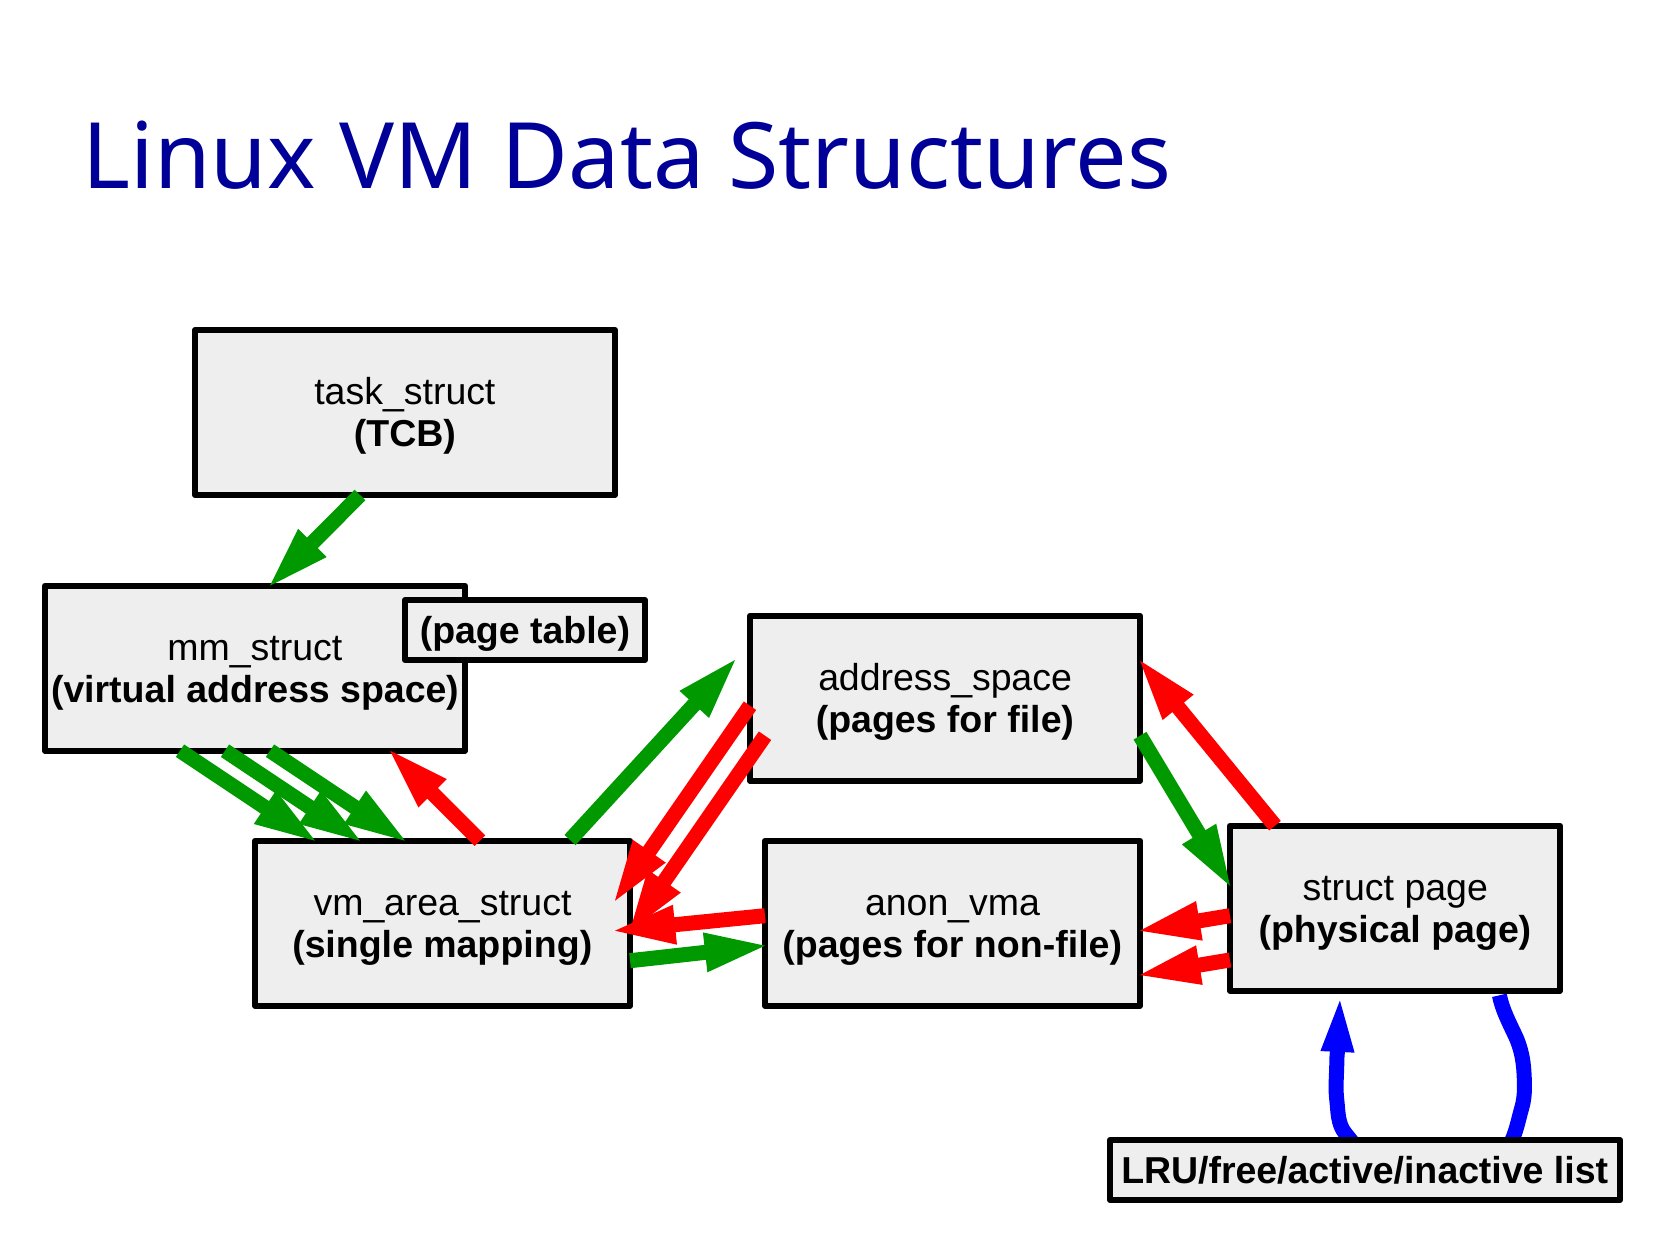

# Linux VM Data Structures
task_struct
(TCB)
mm_struct
(virtual address space)
(page table)
address_space
(pages for file)
struct page
(physical page)
vm_area_struct
(single mapping)
anon_vma
(pages for non-file)
LRU/free/active/inactive list